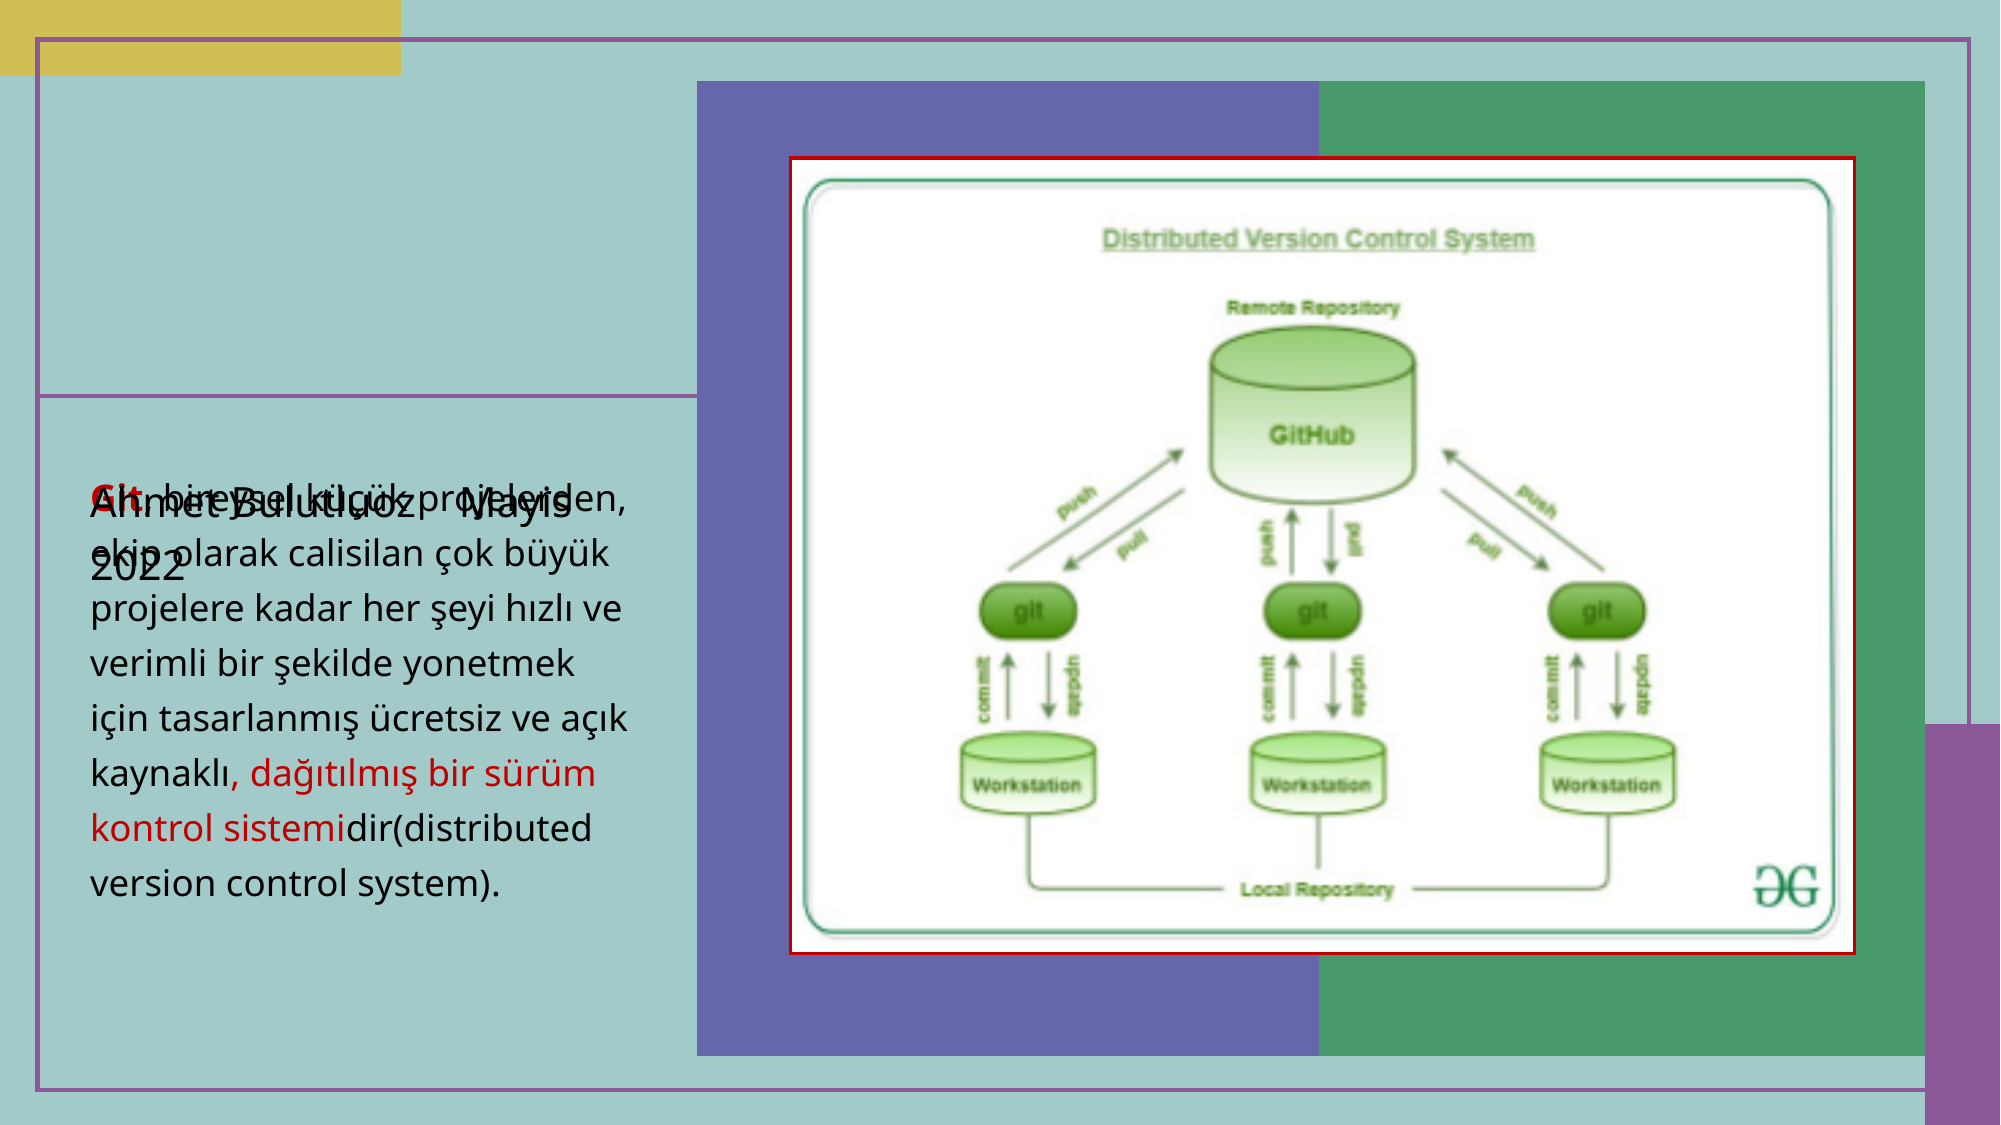

# Git
Git, bireysel küçük projelerden, ekip olarak calisilan çok büyük projelere kadar her şeyi hızlı ve verimli bir şekilde yonetmek için tasarlanmış ücretsiz ve açık kaynaklı, dağıtılmış bir sürüm kontrol sistemidir(distributed version control system).
Ahmet Bulutluoz Mayis 2022